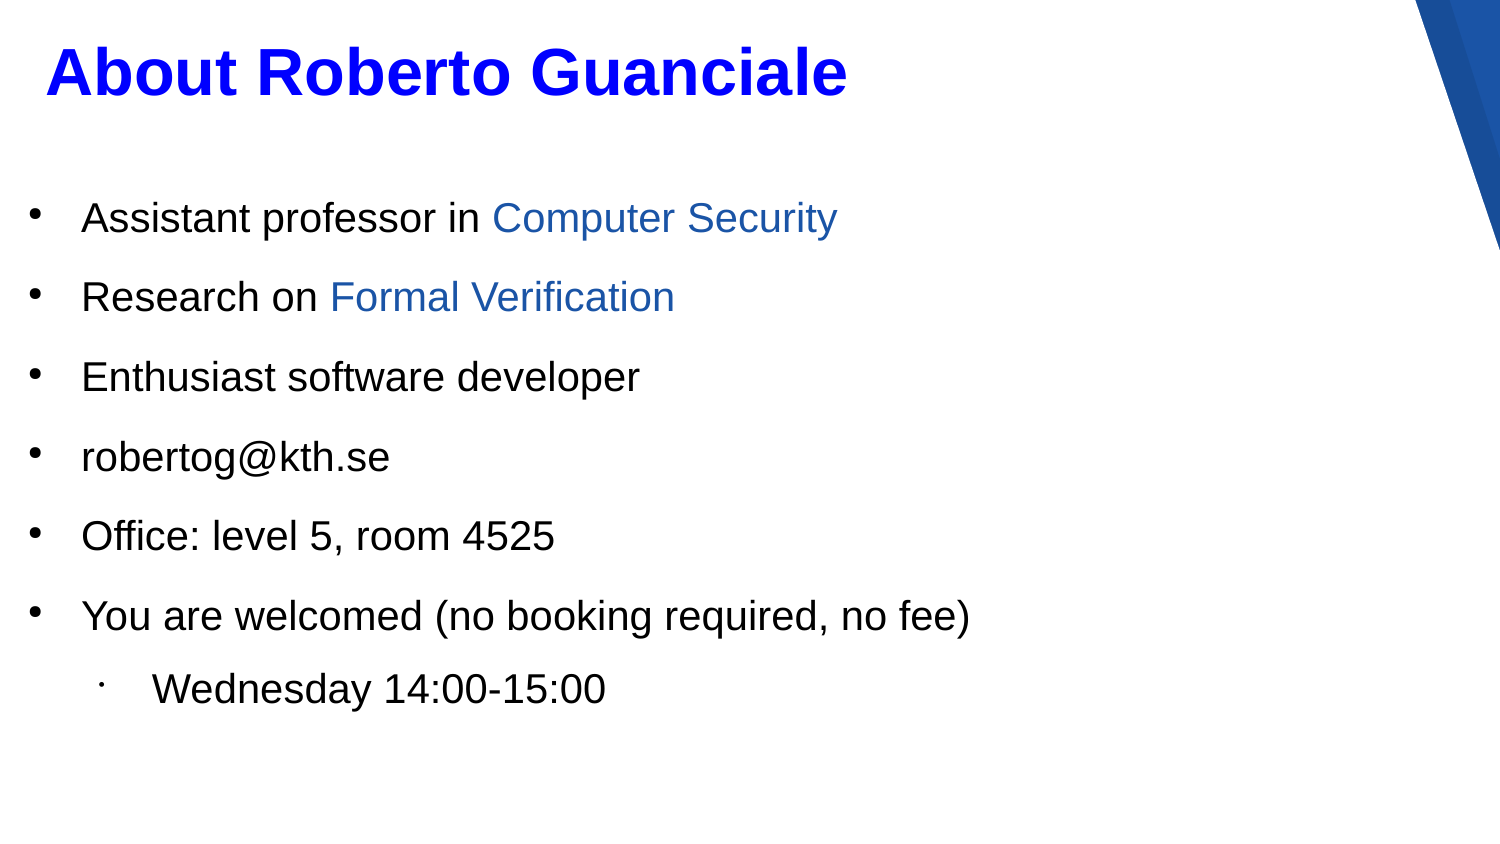

# About Roberto Guanciale
Assistant professor in Computer Security
Research on Formal Verification
Enthusiast software developer
robertog@kth.se
Office: level 5, room 4525
You are welcomed (no booking required, no fee)
Wednesday 14:00-15:00
Software engineer – Pisa
11 years
7-15 employees
J2EE applications
Enterprise application integration
3D scientific applications